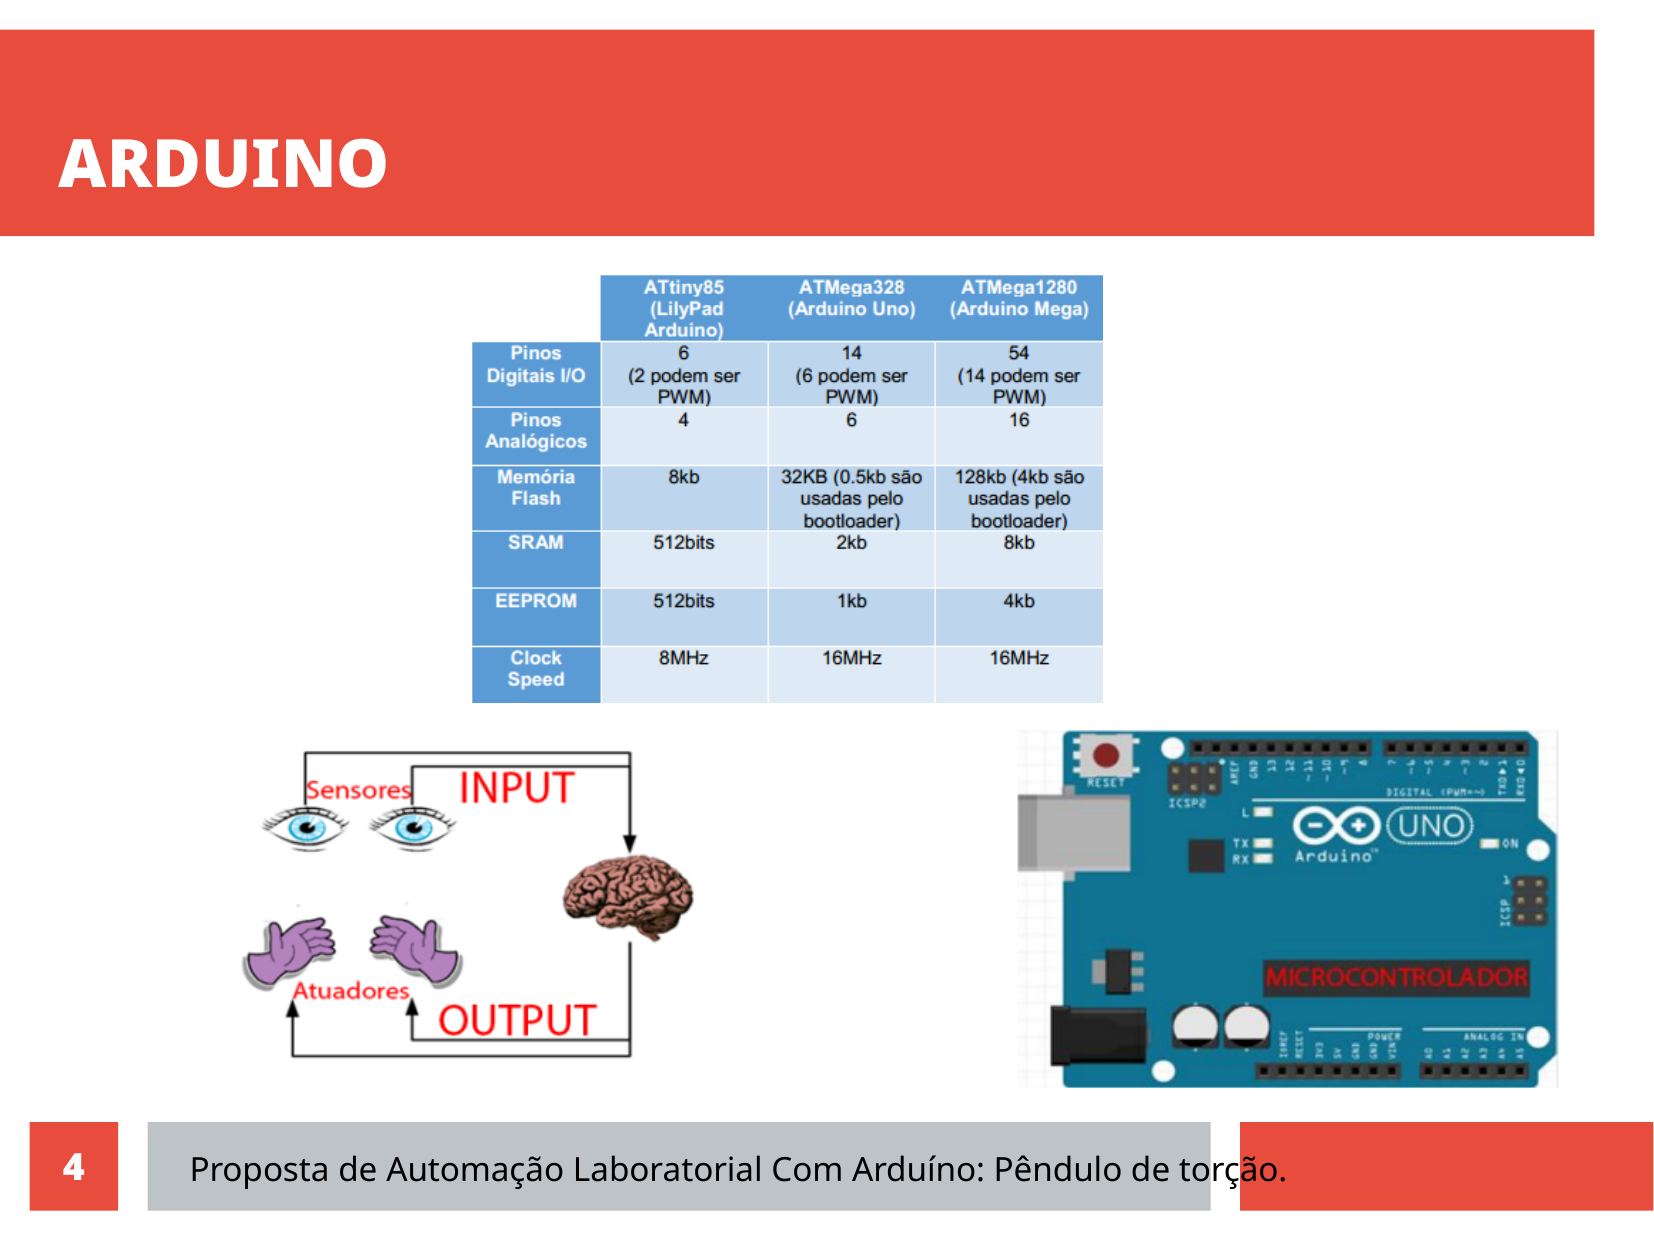

# ARDUINO
4
Proposta de Automação Laboratorial Com Arduíno: Pêndulo de torção.